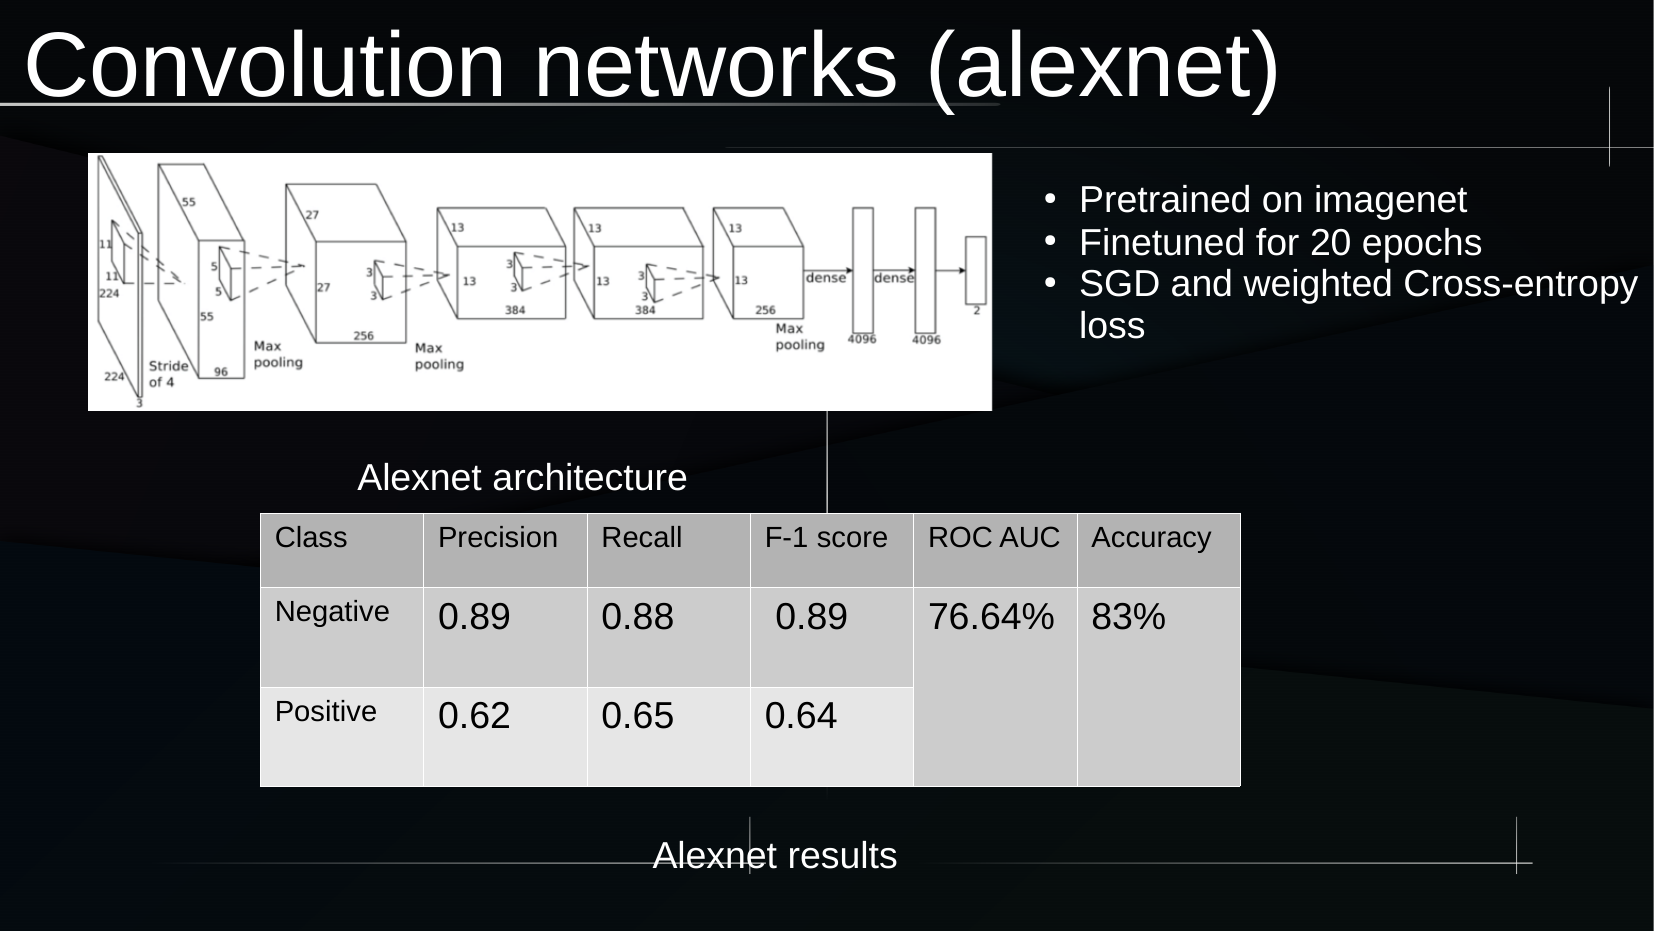

# Convolution networks (alexnet)
Pretrained on imagenet
Finetuned for 20 epochs
SGD and weighted Cross-entropy
loss
Alexnet architecture
| Class | Precision | Recall | F-1 score | ROC AUC | Accuracy |
| --- | --- | --- | --- | --- | --- |
| Negative | 0.89 | 0.88 | 0.89 | 76.64% | 83% |
| Positive | 0.62 | 0.65 | 0.64 | | |
Alexnet results